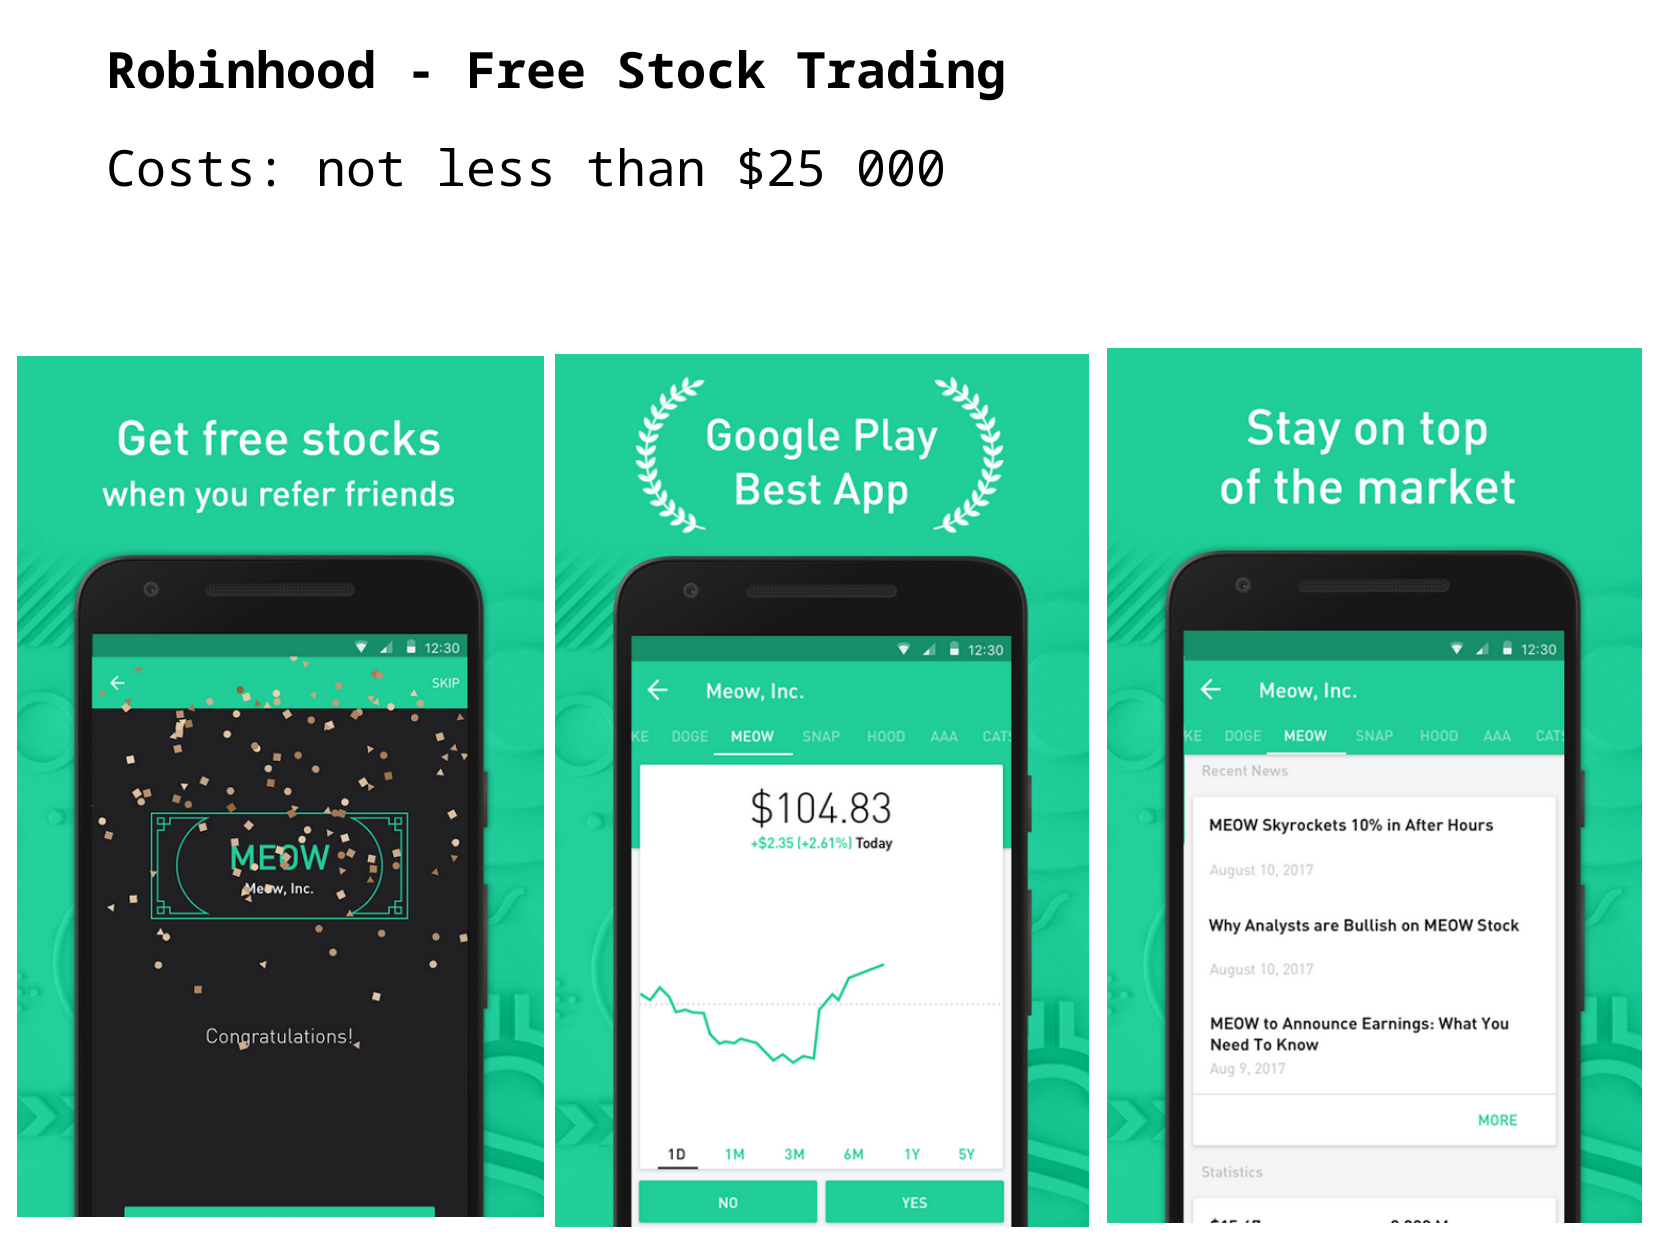

# Robinhood - Free Stock Trading
Costs: not less than $25 000